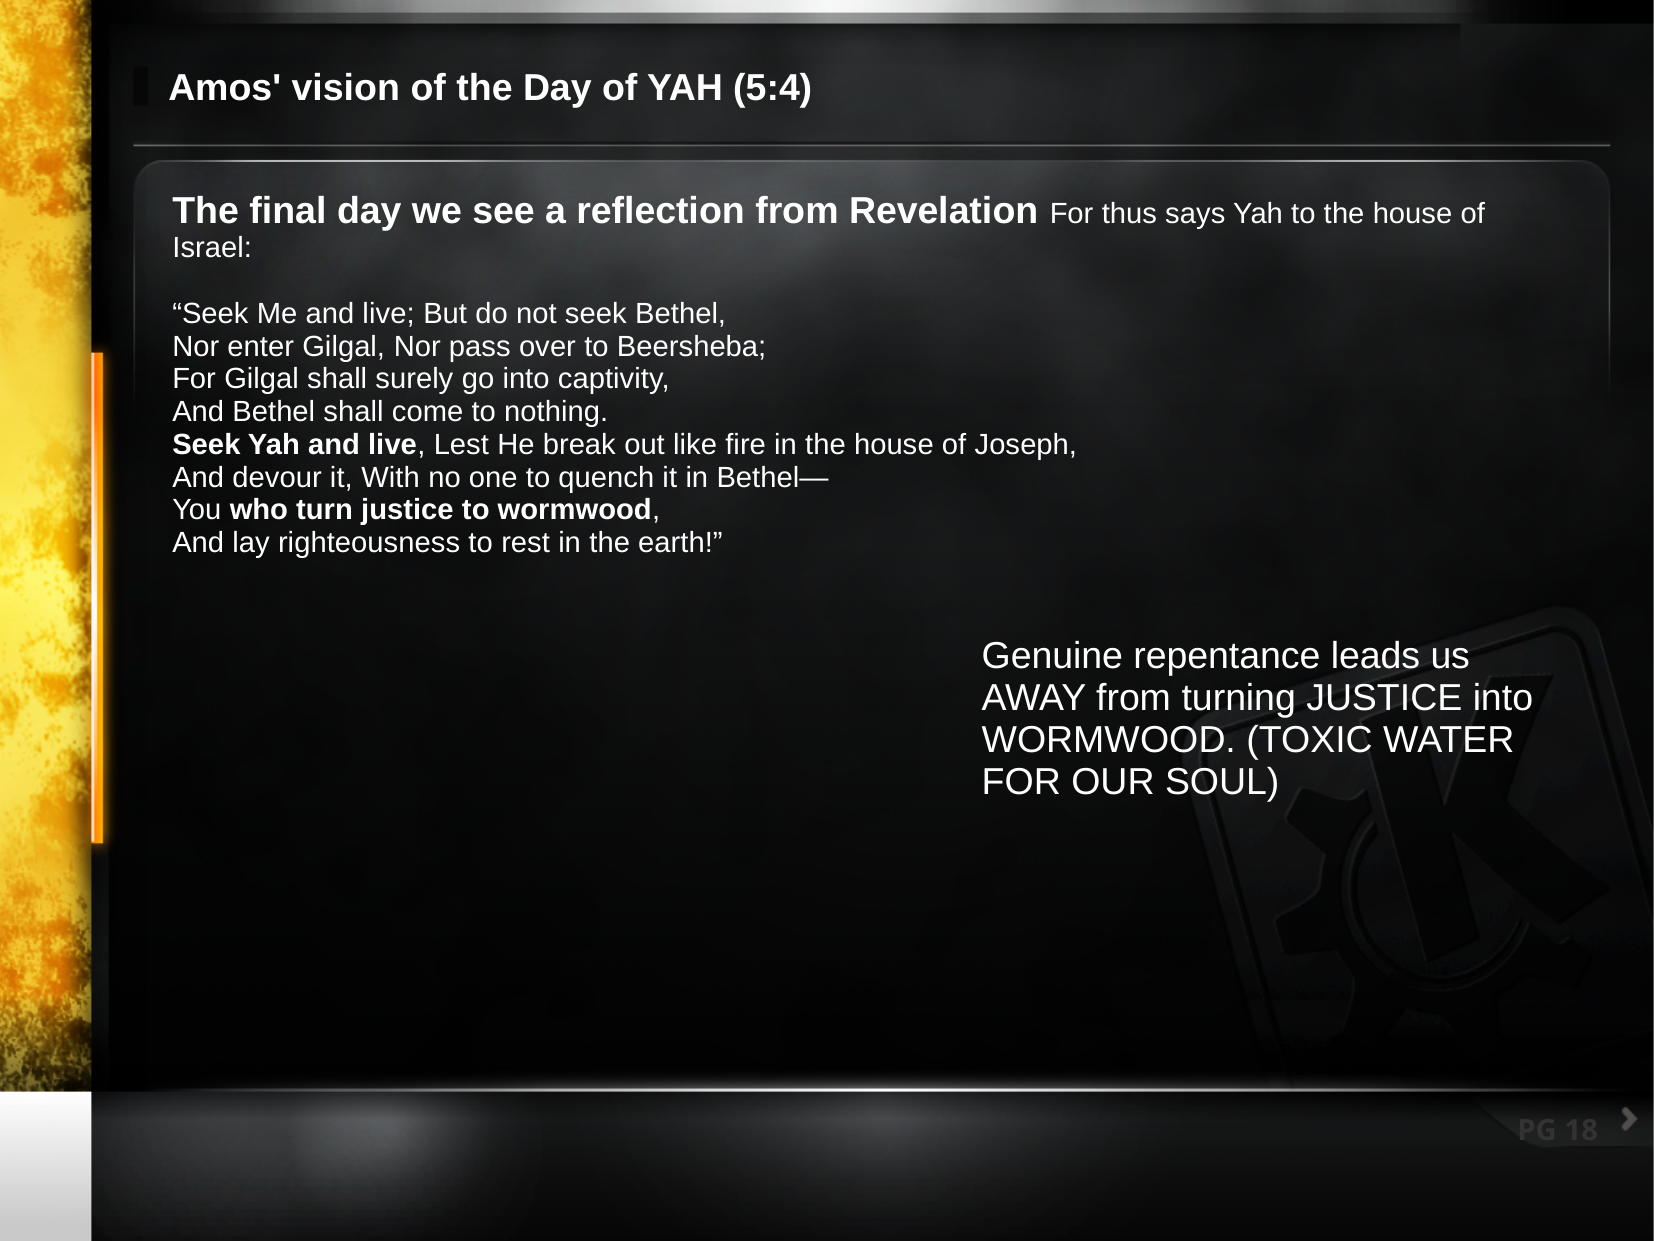

Amos' vision of the Day of YAH (5:4)
The final day we see a reflection from Revelation For thus says Yah to the house of Israel:
​
​​“Seek Me and live; ​​But do not seek Bethel,
​​Nor enter Gilgal, ​​Nor pass over to Beersheba;
​​For Gilgal shall surely go into captivity,
​​And Bethel shall come to nothing.
​​Seek Yah and live, ​​Lest He break out like fire in the house of Joseph,
​​And devour it, ​​With no one to quench it in Bethel—
​​You who turn justice to wormwood,
​​And lay righteousness to rest in the earth!”
Genuine repentance leads us AWAY from turning JUSTICE into WORMWOOD. (TOXIC WATER FOR OUR SOUL)